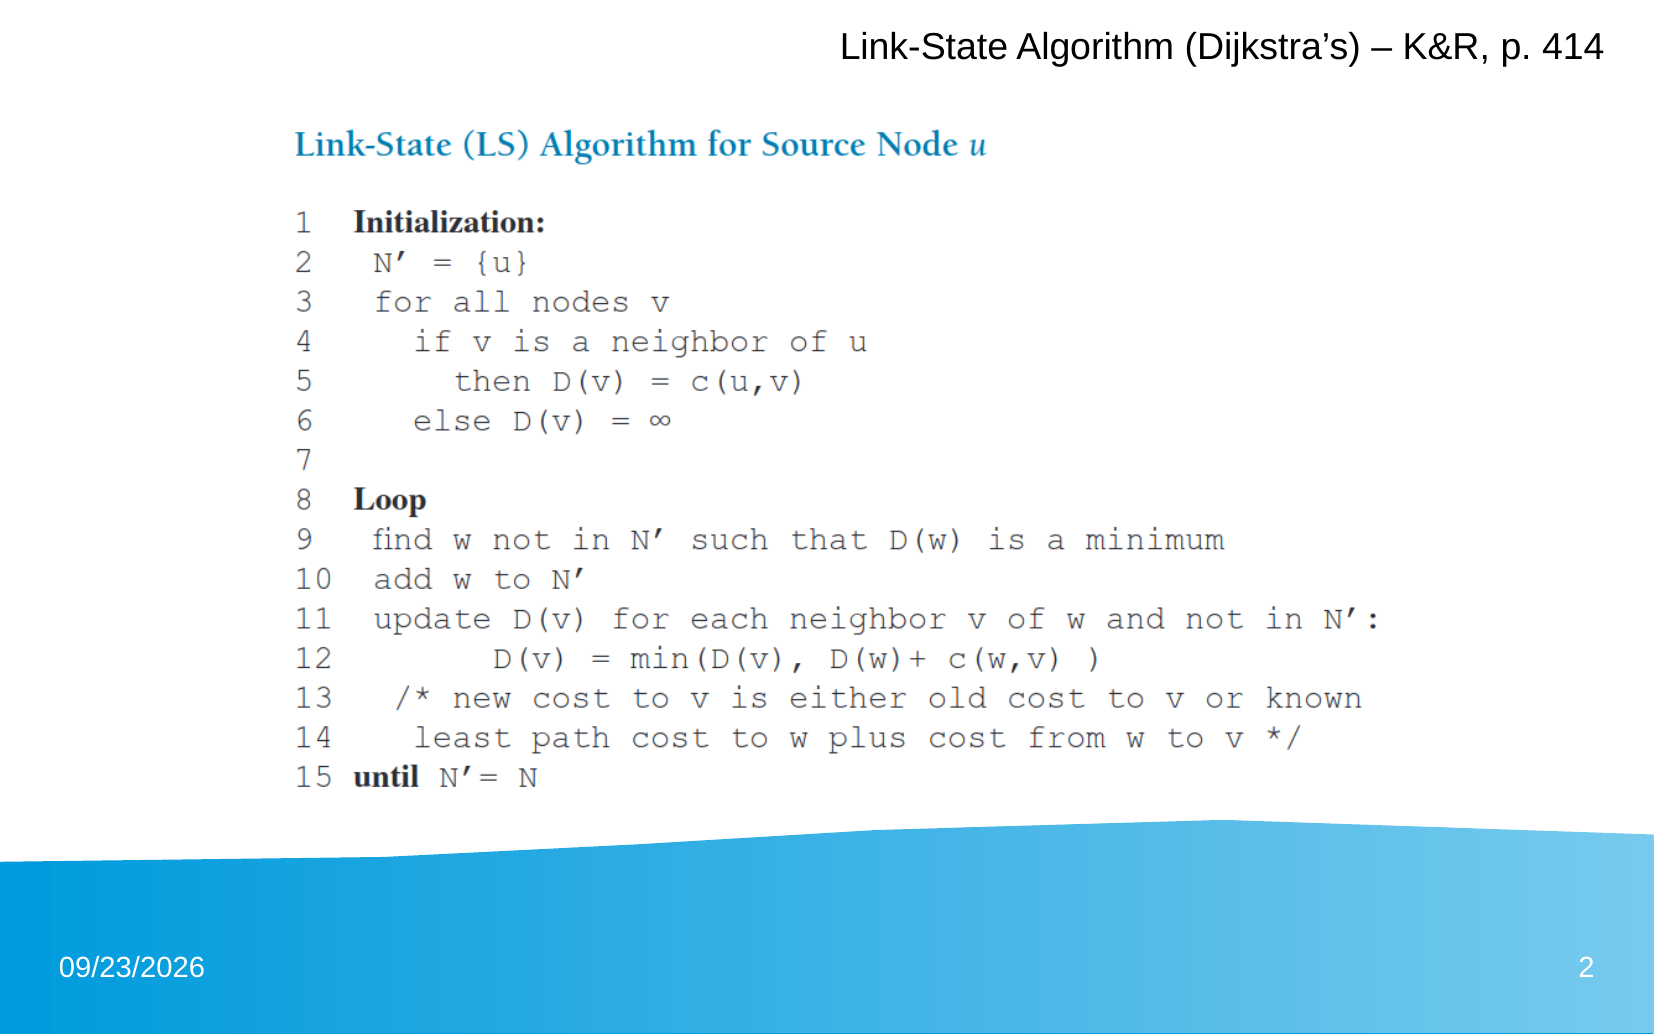

Link-State Algorithm (Dijkstra’s) – K&R, p. 414